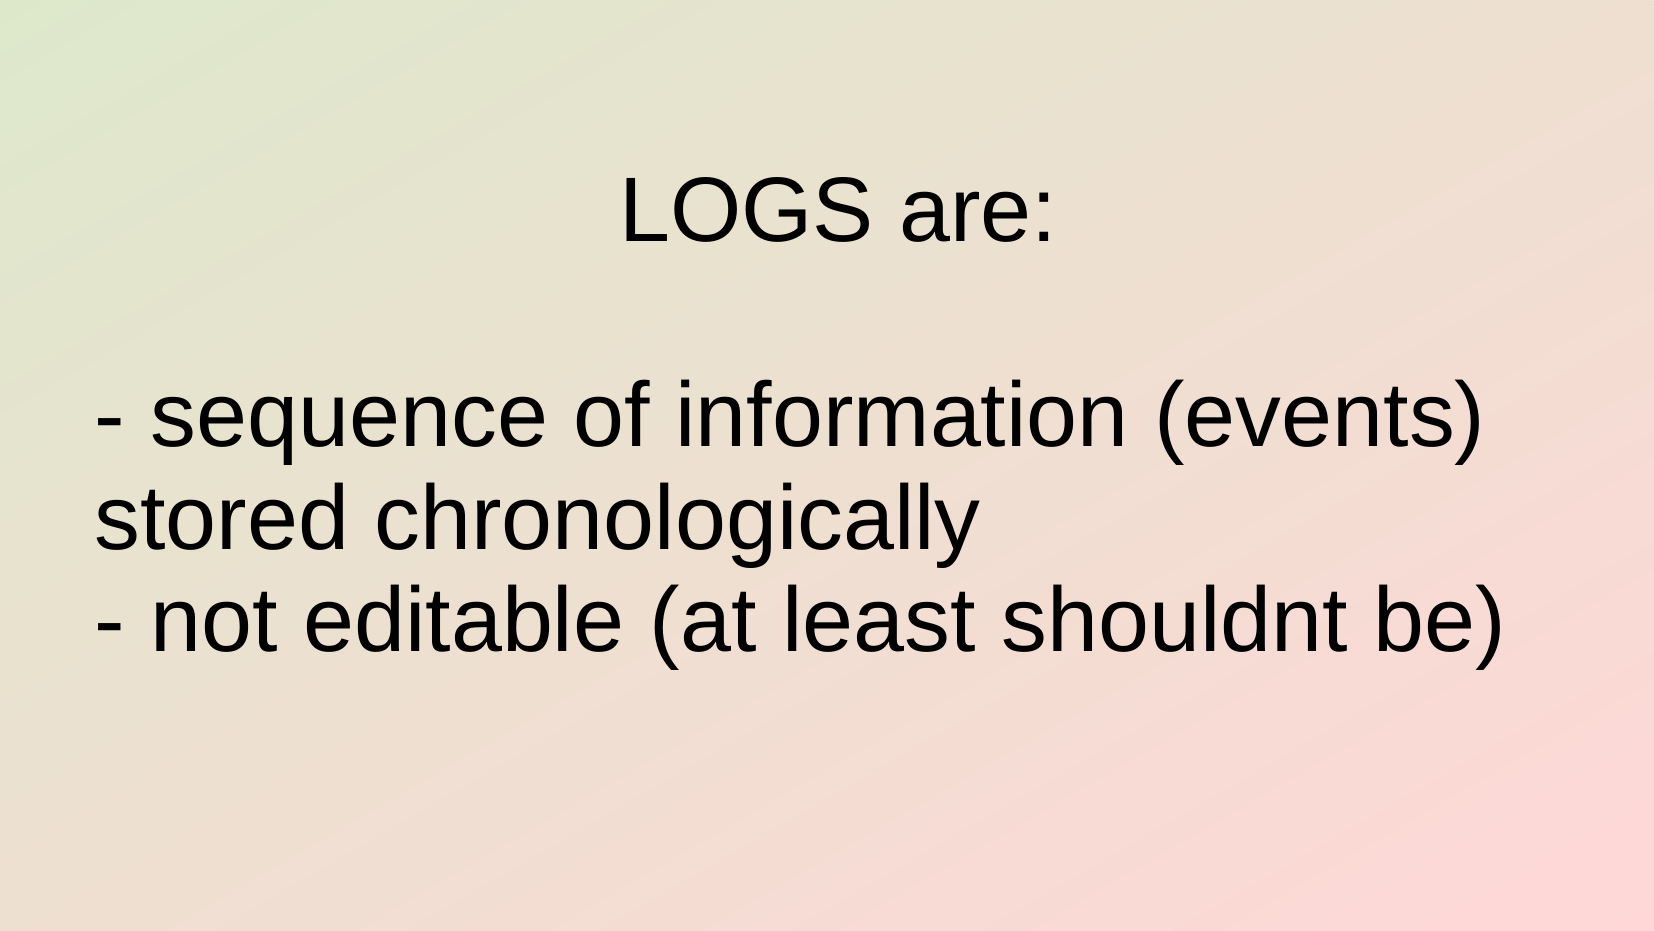

# LOGS are:
- sequence of information (events) stored chronologically
- not editable (at least shouldnt be)